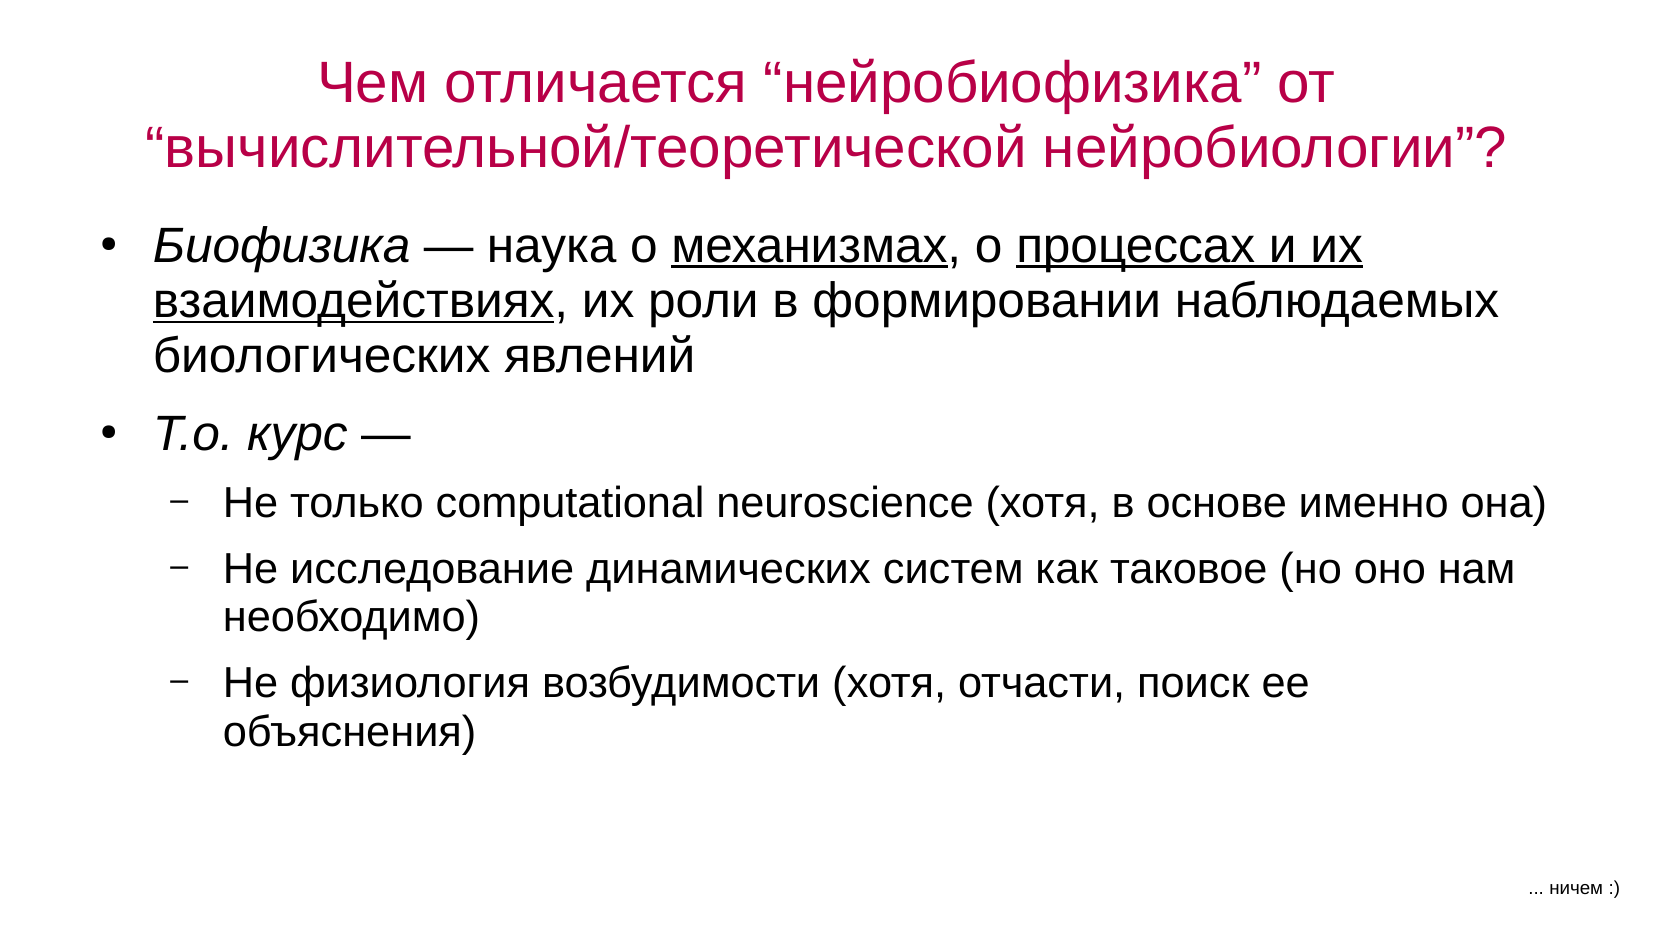

# Чем отличается “нейробиофизика” от “вычислительной/теоретической нейробиологии”?
Биофизика — наука о механизмах, о процессах и их взаимодействиях, их роли в формировании наблюдаемых биологических явлений
Т.о. курс —
Не только computational neuroscience (хотя, в основе именно она)
Не исследование динамических систем как таковое (но оно нам необходимо)
Не физиология возбудимости (хотя, отчасти, поиск ее объяснения)
... ничем :)